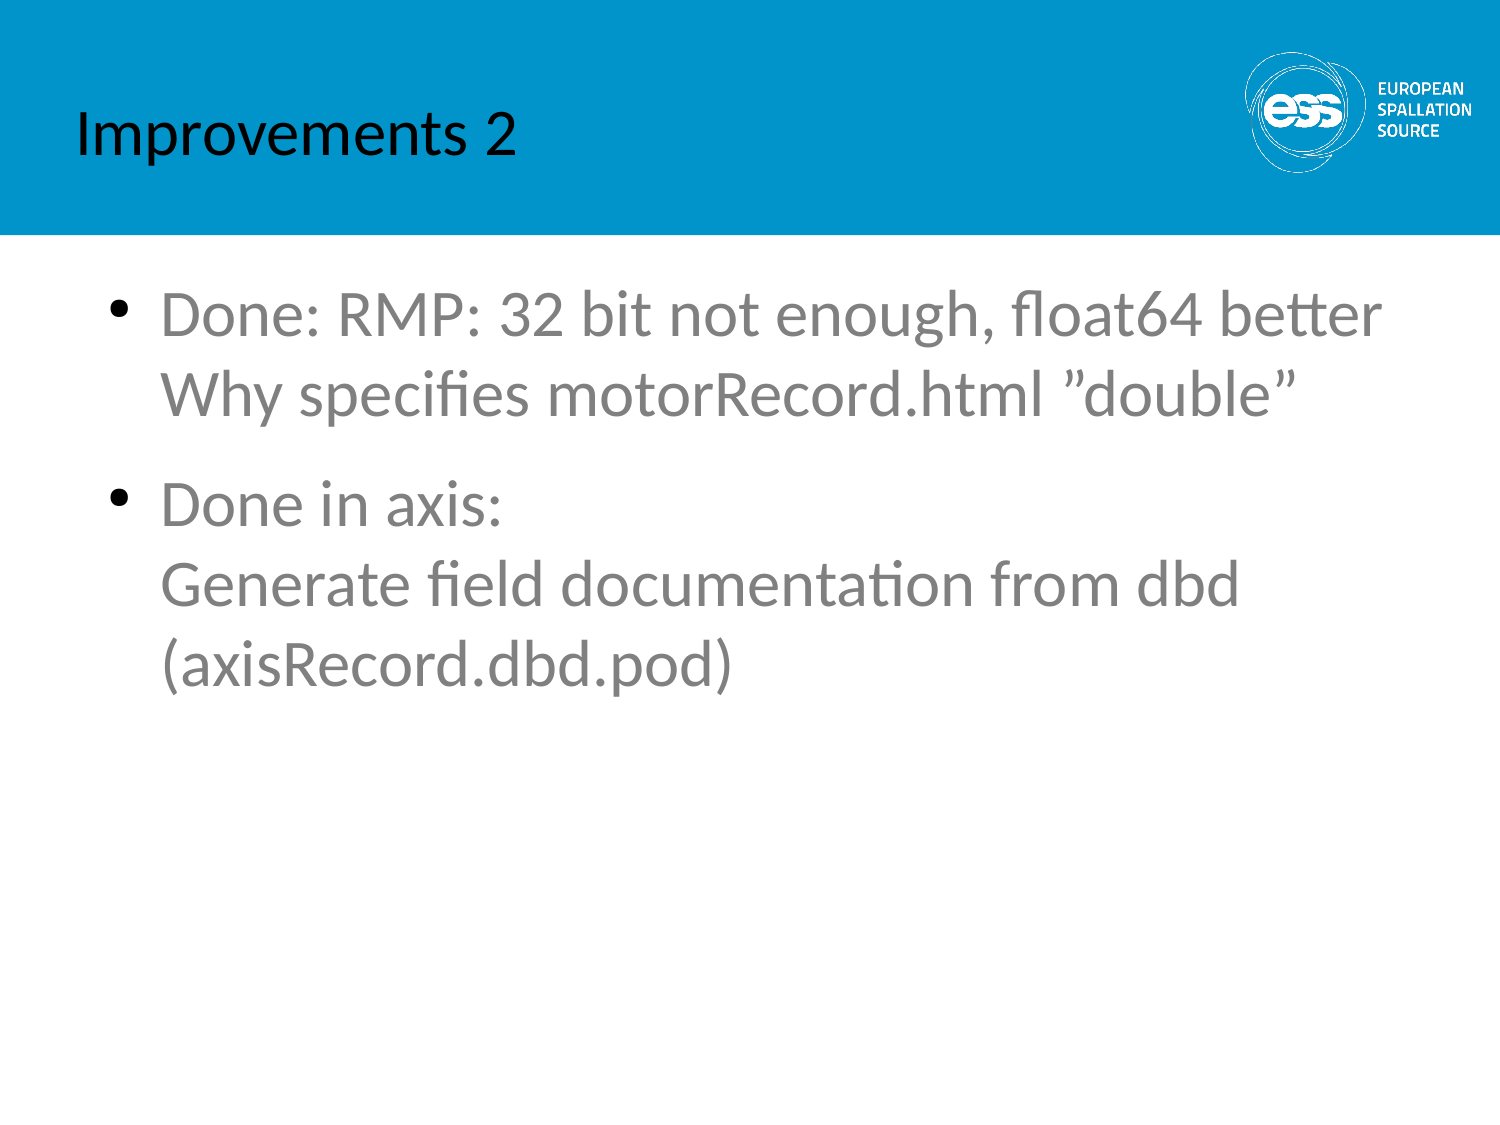

# Improvements 2
Done: RMP: 32 bit not enough, float64 better
Why specifies motorRecord.html ”double”
Done in axis:
Generate field documentation from dbd
(axisRecord.dbd.pod)